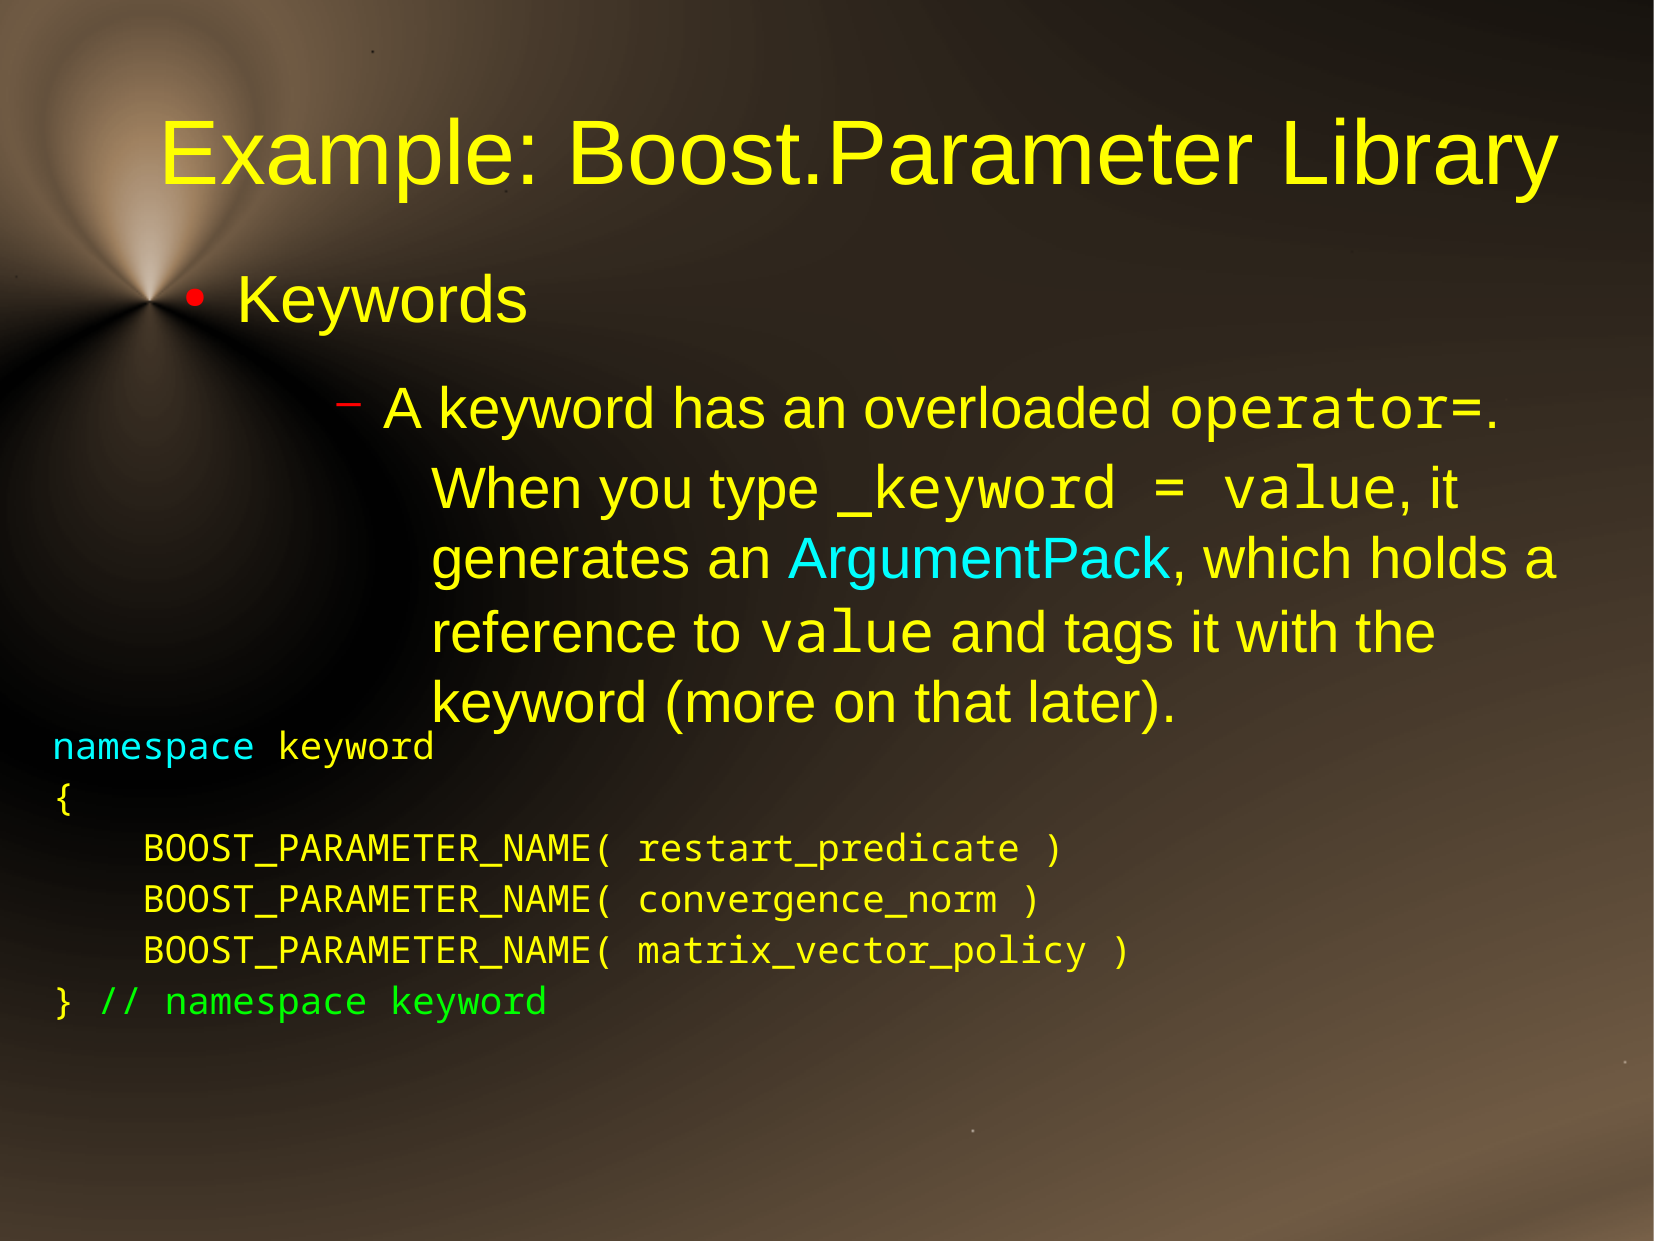

# Example: Boost.Parameter Library
Keywords
A keyword has an overloaded operator=. When you type _keyword = value, it generates an ArgumentPack, which holds a reference to value and tags it with the keyword (more on that later).
namespace keyword
{
 BOOST_PARAMETER_NAME( restart_predicate )
 BOOST_PARAMETER_NAME( convergence_norm )
 BOOST_PARAMETER_NAME( matrix_vector_policy )
} // namespace keyword